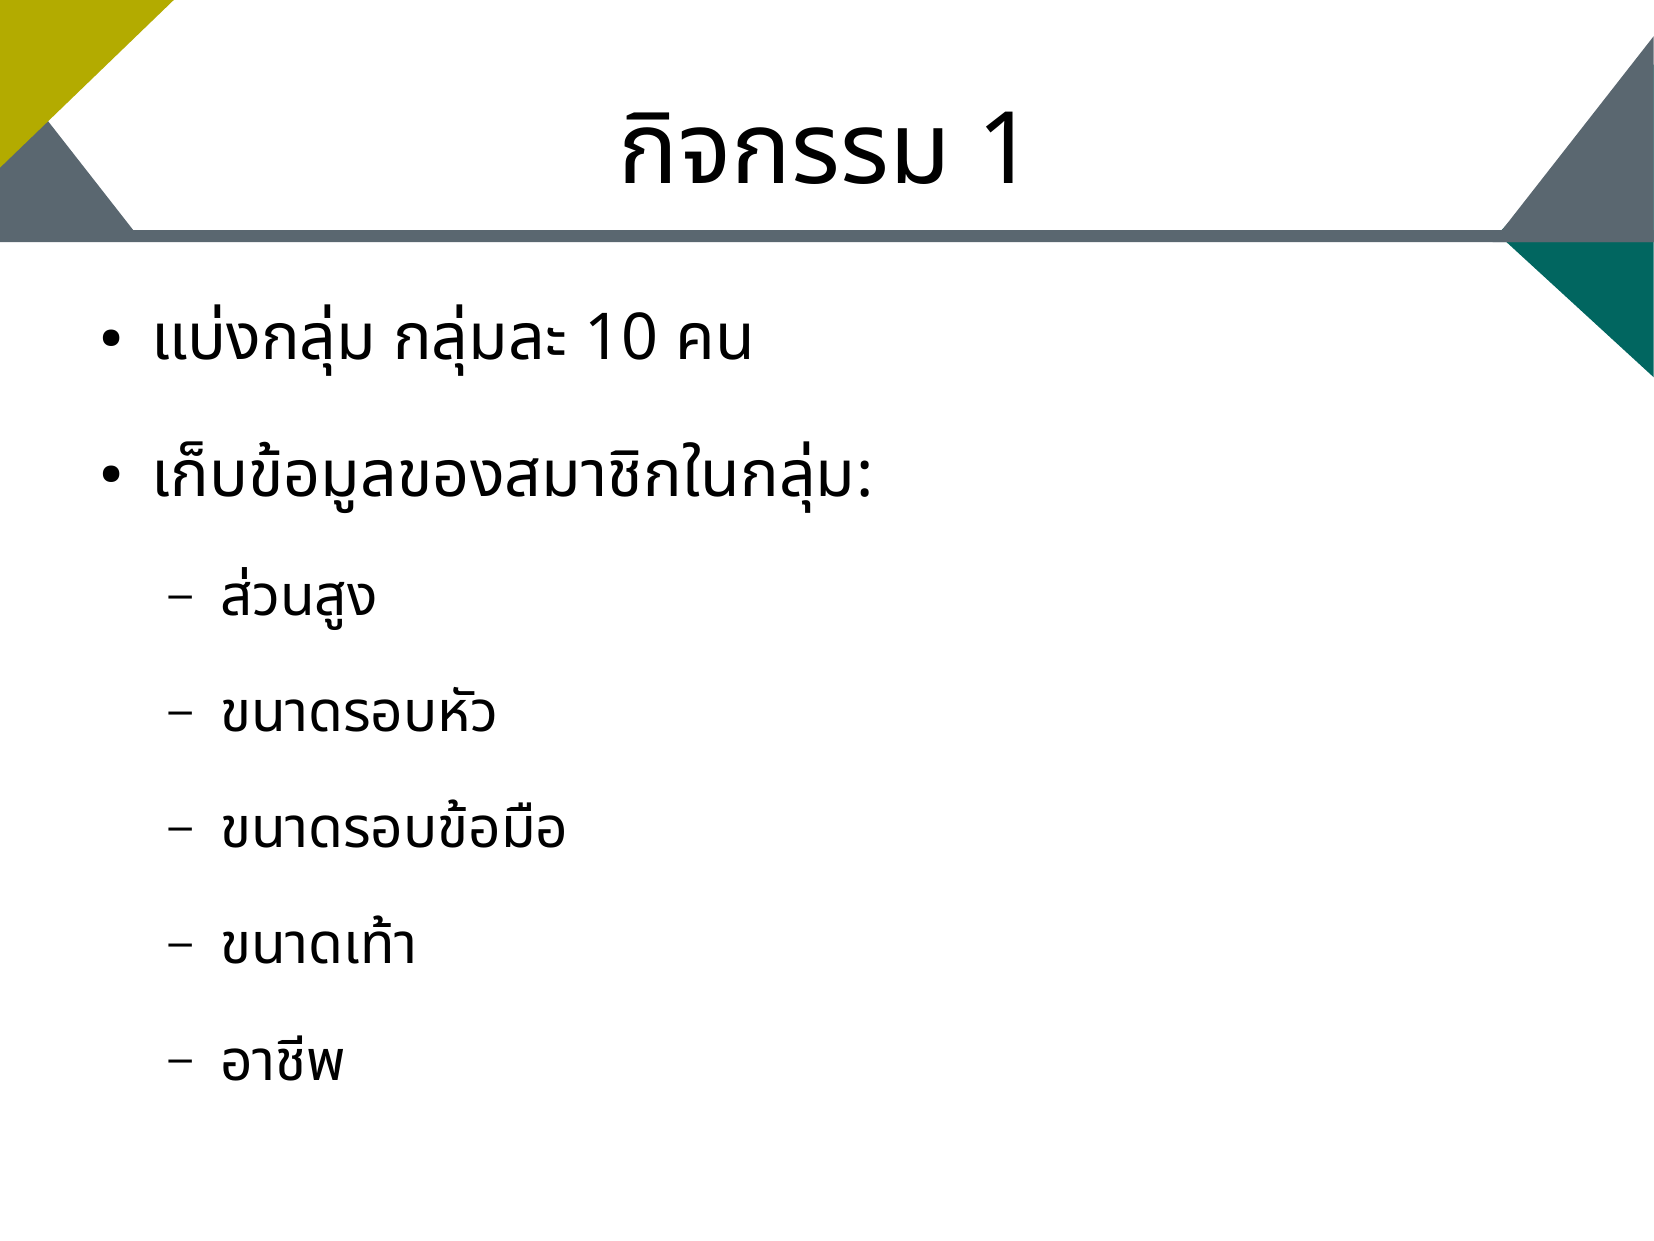

# กิจกรรม 1
แบ่งกลุ่ม กลุ่มละ 10 คน
เก็บข้อมูลของสมาชิกในกลุ่ม:
ส่วนสูง
ขนาดรอบหัว
ขนาดรอบข้อมือ
ขนาดเท้า
อาชีพ